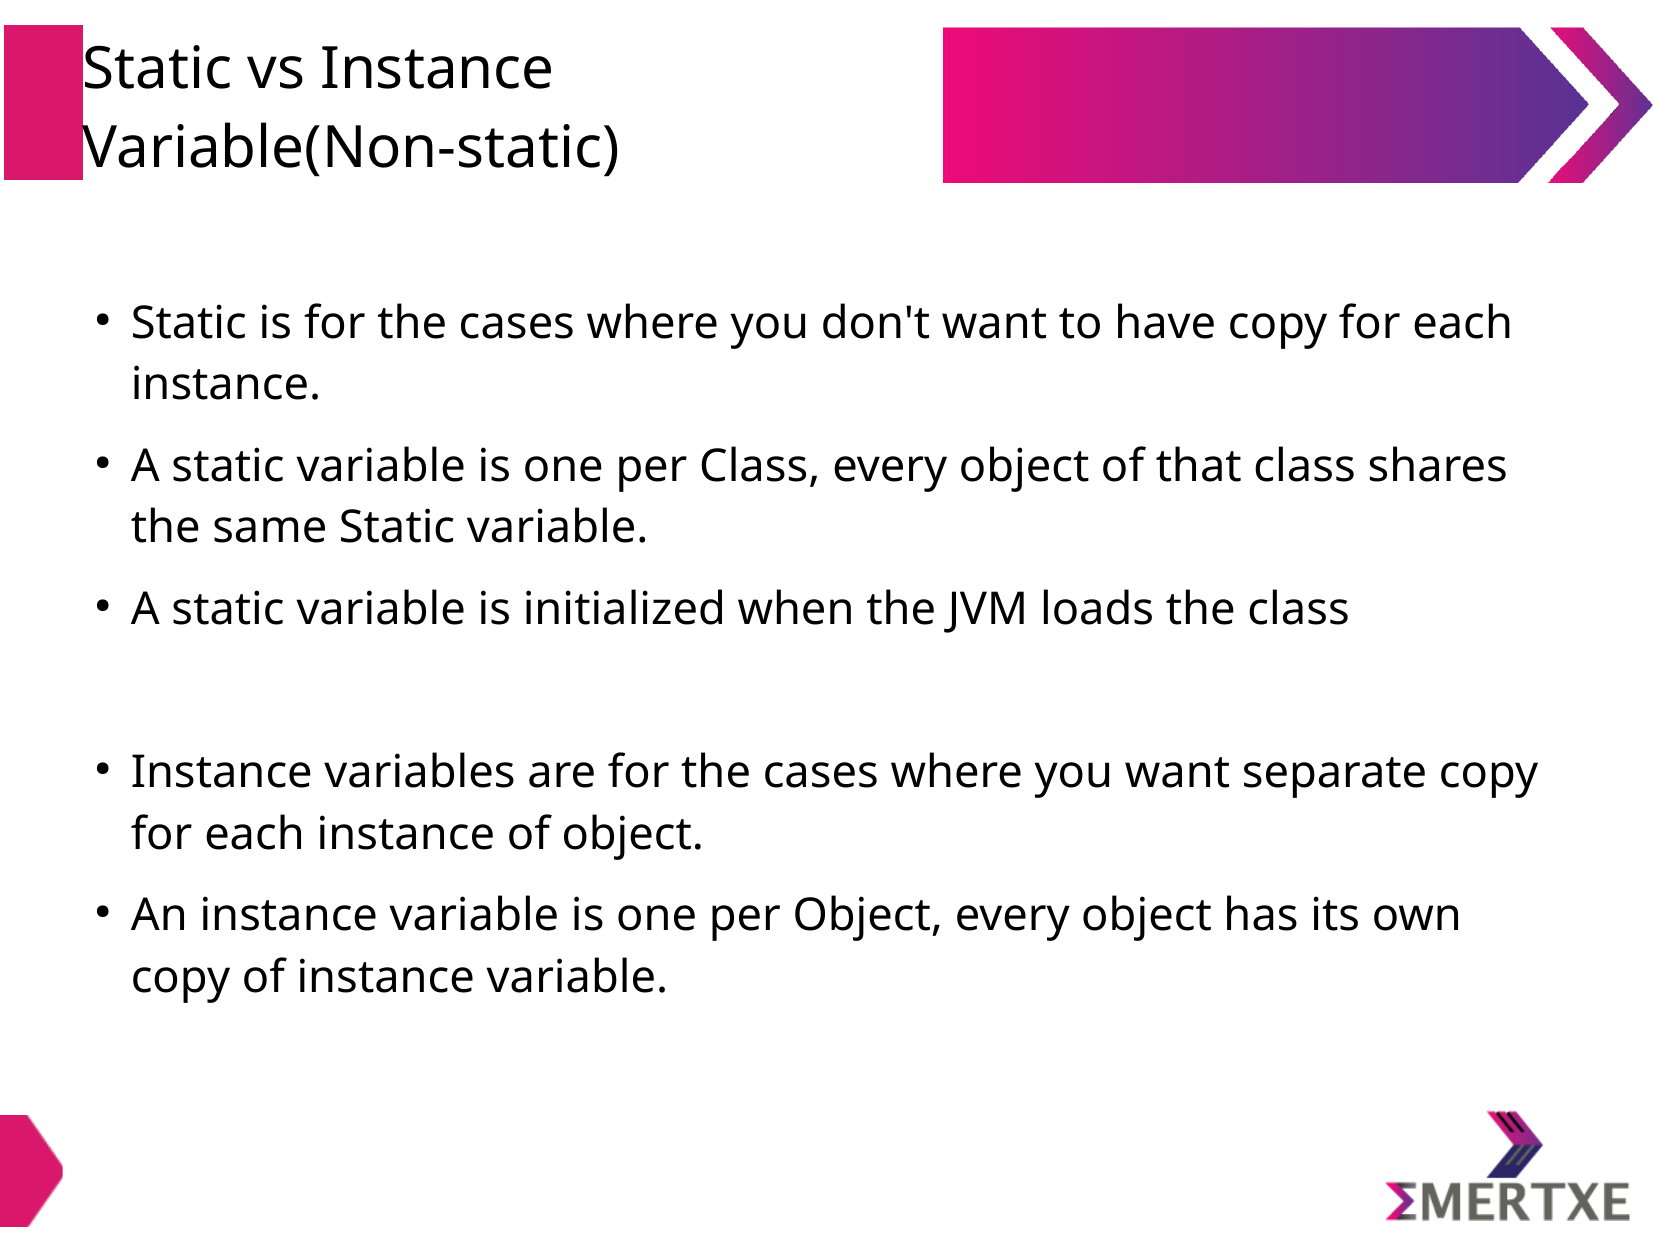

# Static vs Instance Variable(Non-static)
Static is for the cases where you don't want to have copy for each instance.
A static variable is one per Class, every object of that class shares the same Static variable.
A static variable is initialized when the JVM loads the class
Instance variables are for the cases where you want separate copy for each instance of object.
An instance variable is one per Object, every object has its own copy of instance variable.